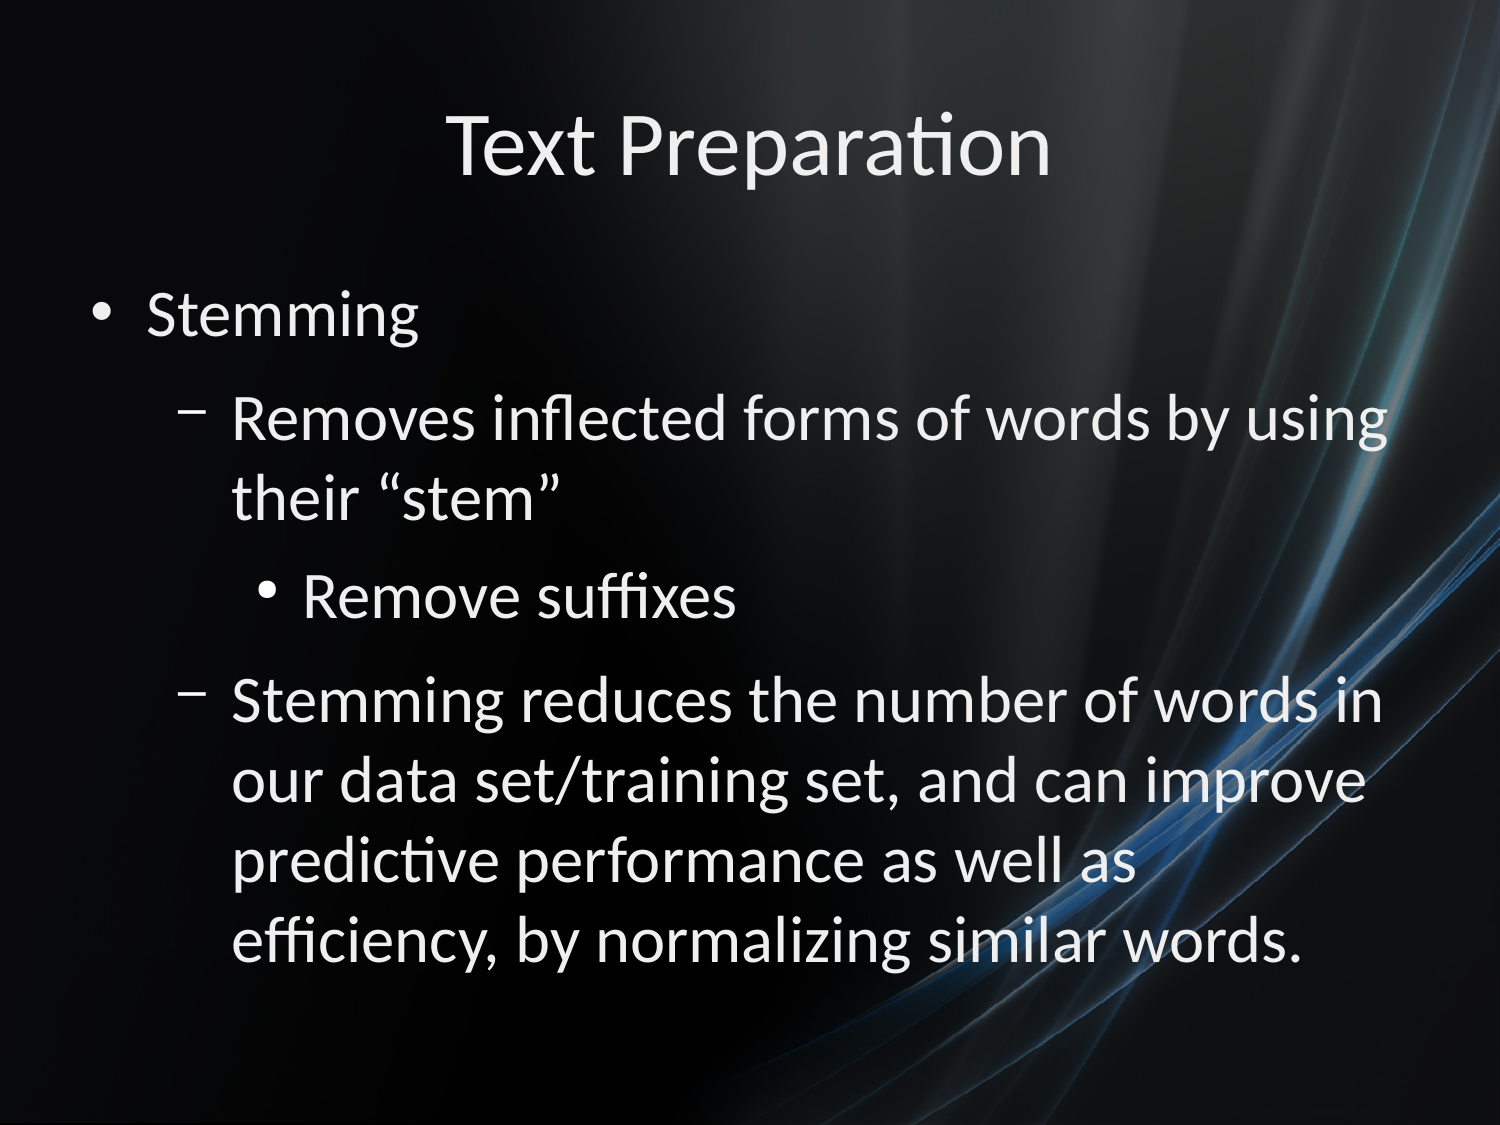

# Text Preparation
Stemming
Removes inflected forms of words by using their “stem”
Remove suffixes
Stemming reduces the number of words in our data set/training set, and can improve predictive performance as well as efficiency, by normalizing similar words.